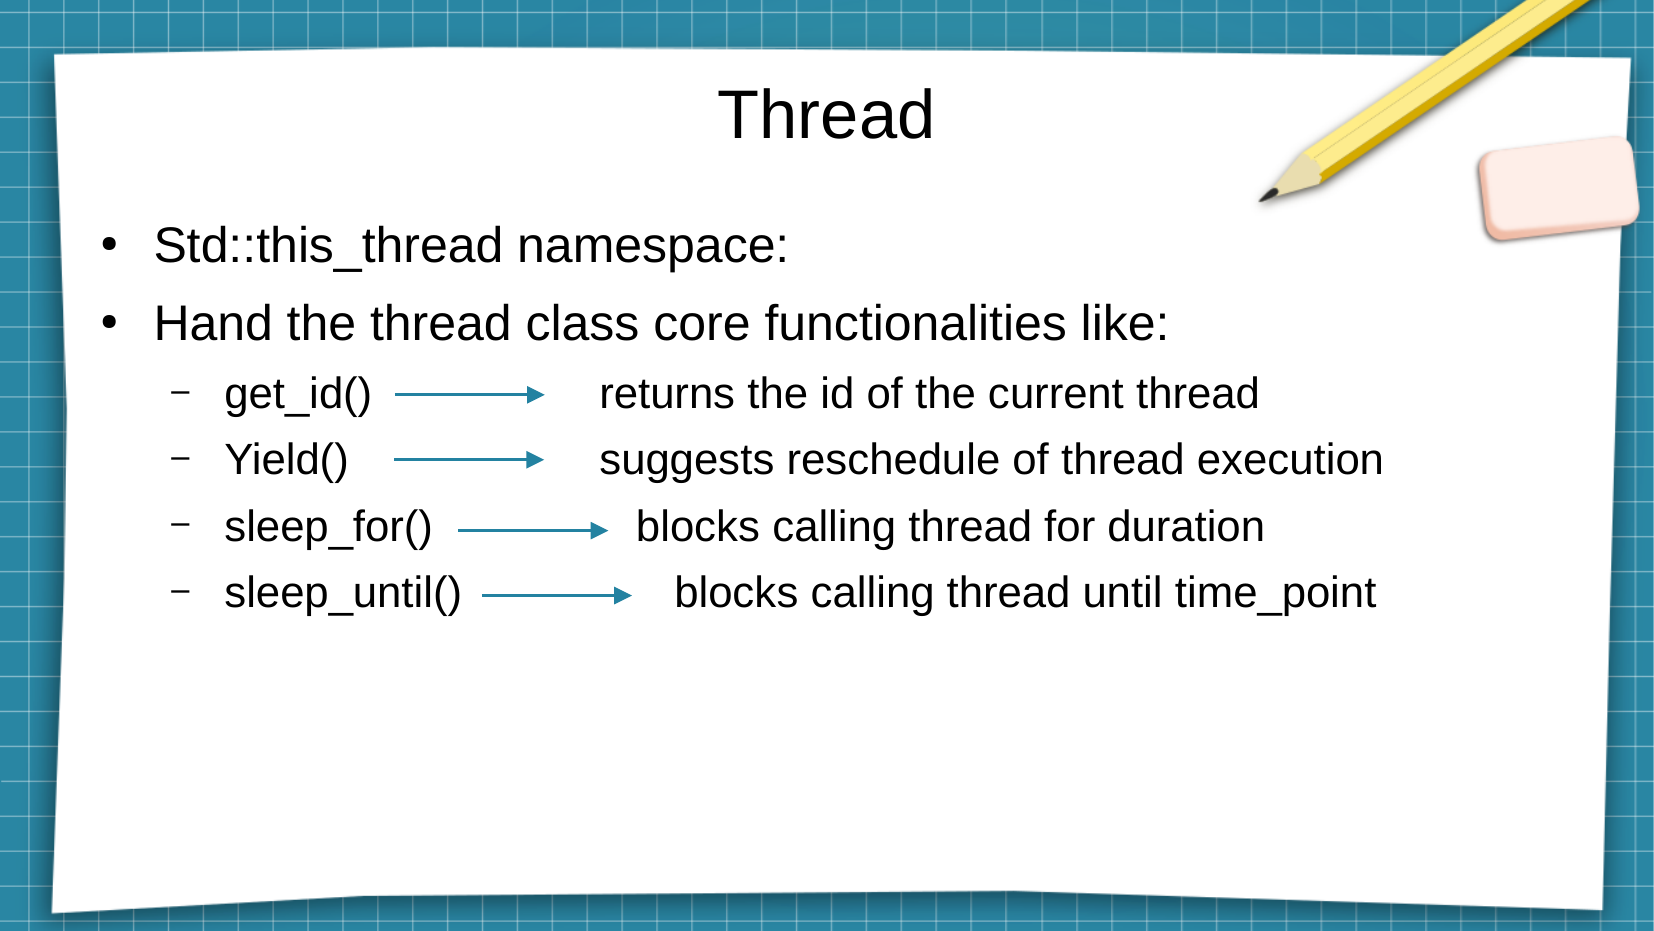

# Thread
Std::this_thread namespace:
Hand the thread class core functionalities like:
get_id()				returns the id of the current thread
Yield()				suggests reschedule of thread execution
sleep_for()			 blocks calling thread for duration
sleep_until()			blocks calling thread until time_point